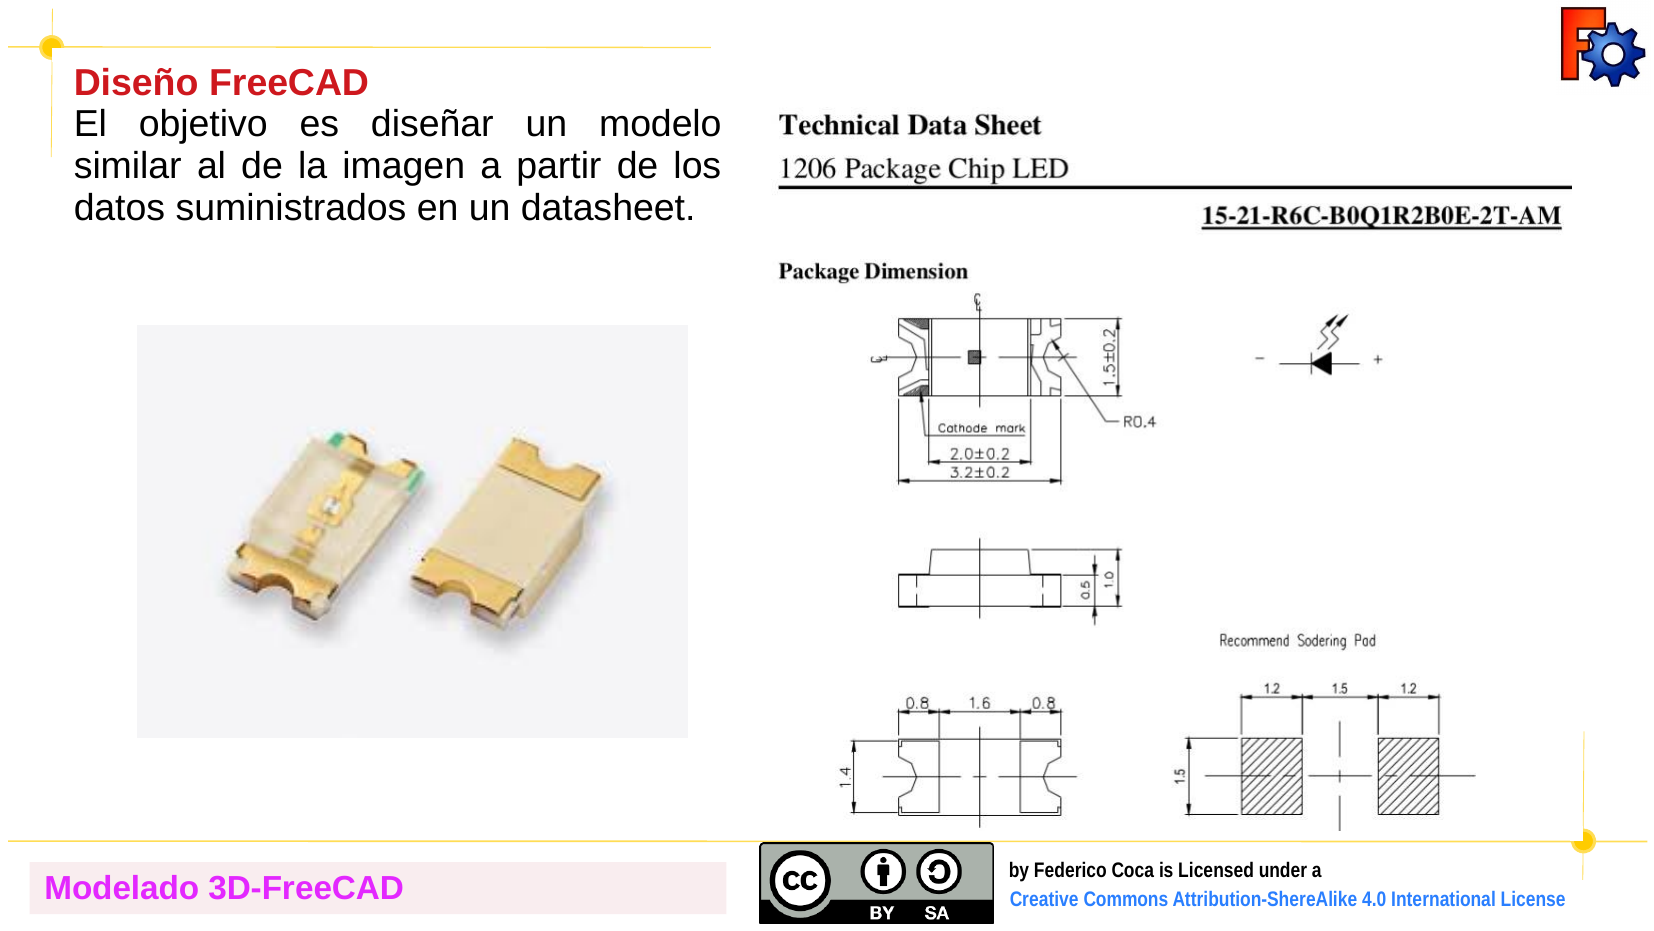

Diseño FreeCAD
El objetivo es diseñar un modelo similar al de la imagen a partir de los datos suministrados en un datasheet.
Modelado 3D-FreeCAD